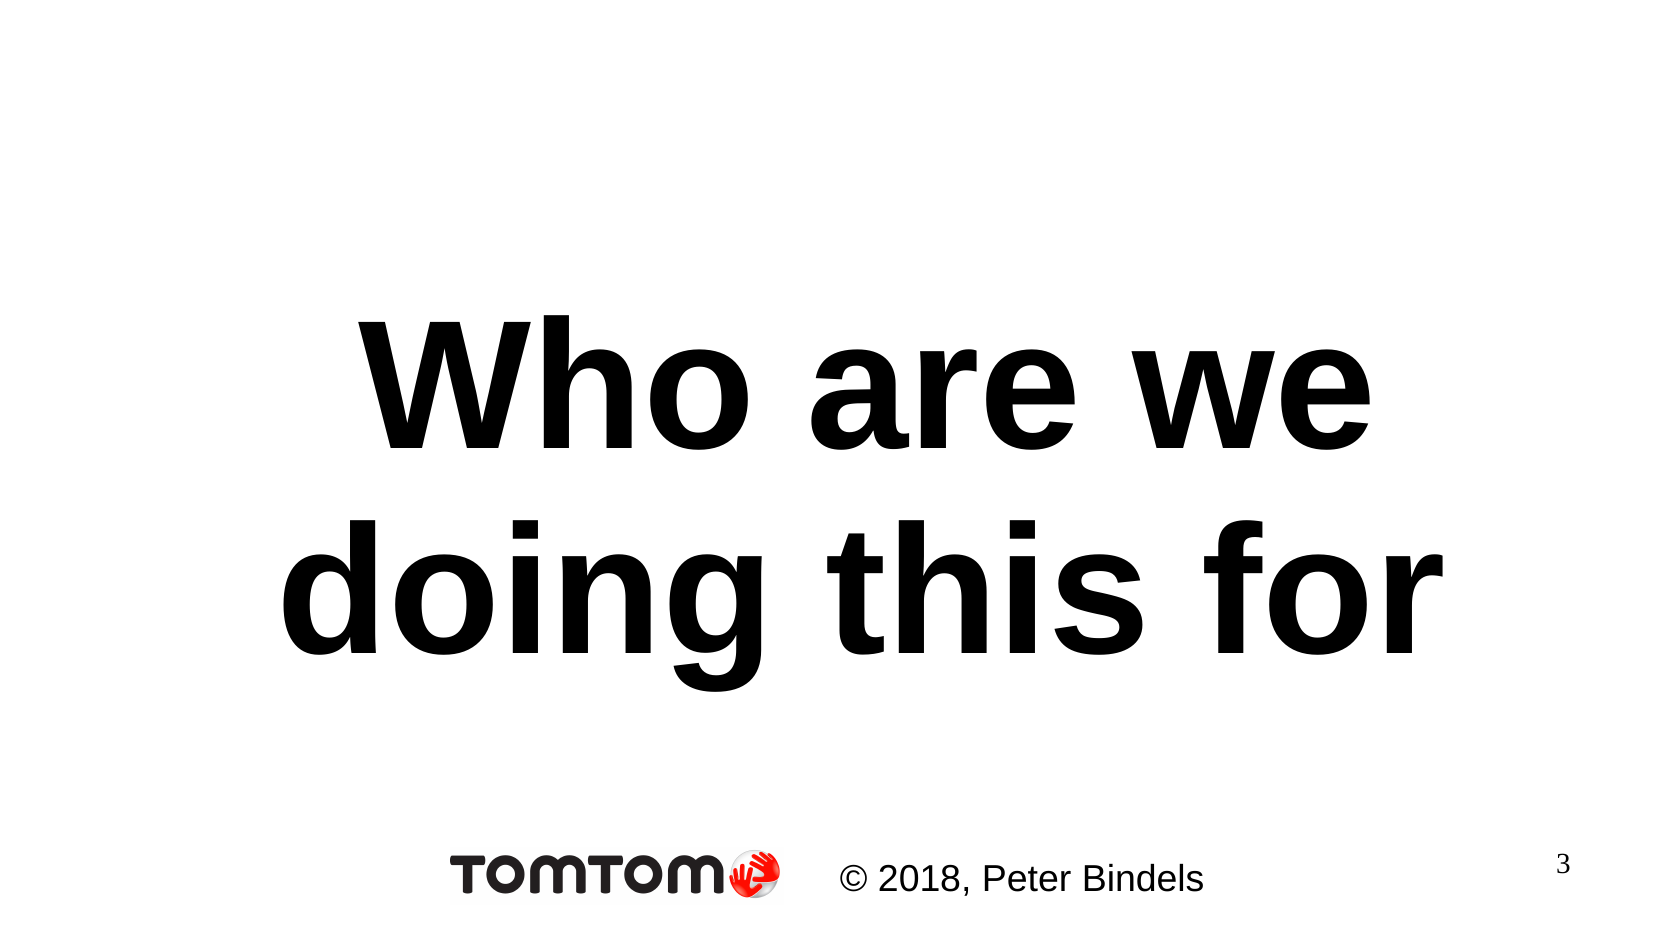

# Who are we doing this for
3